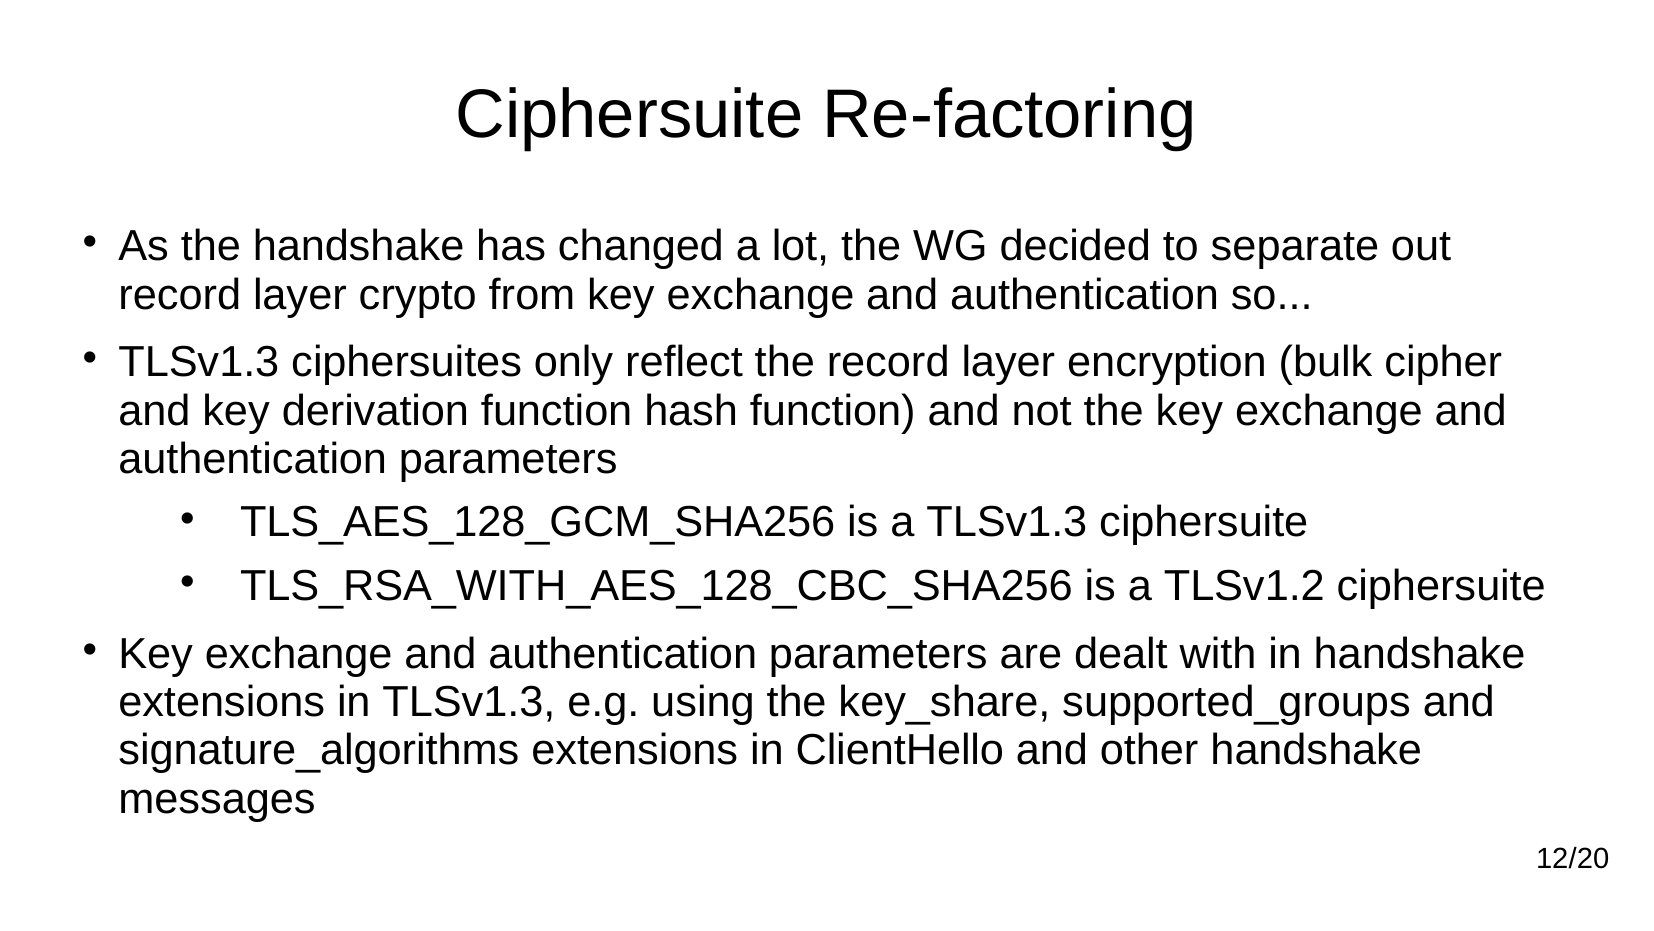

# Ciphersuite Re-factoring
As the handshake has changed a lot, the WG decided to separate out record layer crypto from key exchange and authentication so...
TLSv1.3 ciphersuites only reflect the record layer encryption (bulk cipher and key derivation function hash function) and not the key exchange and authentication parameters
TLS_AES_128_GCM_SHA256 is a TLSv1.3 ciphersuite
TLS_RSA_WITH_AES_128_CBC_SHA256 is a TLSv1.2 ciphersuite
Key exchange and authentication parameters are dealt with in handshake extensions in TLSv1.3, e.g. using the key_share, supported_groups and signature_algorithms extensions in ClientHello and other handshake messages